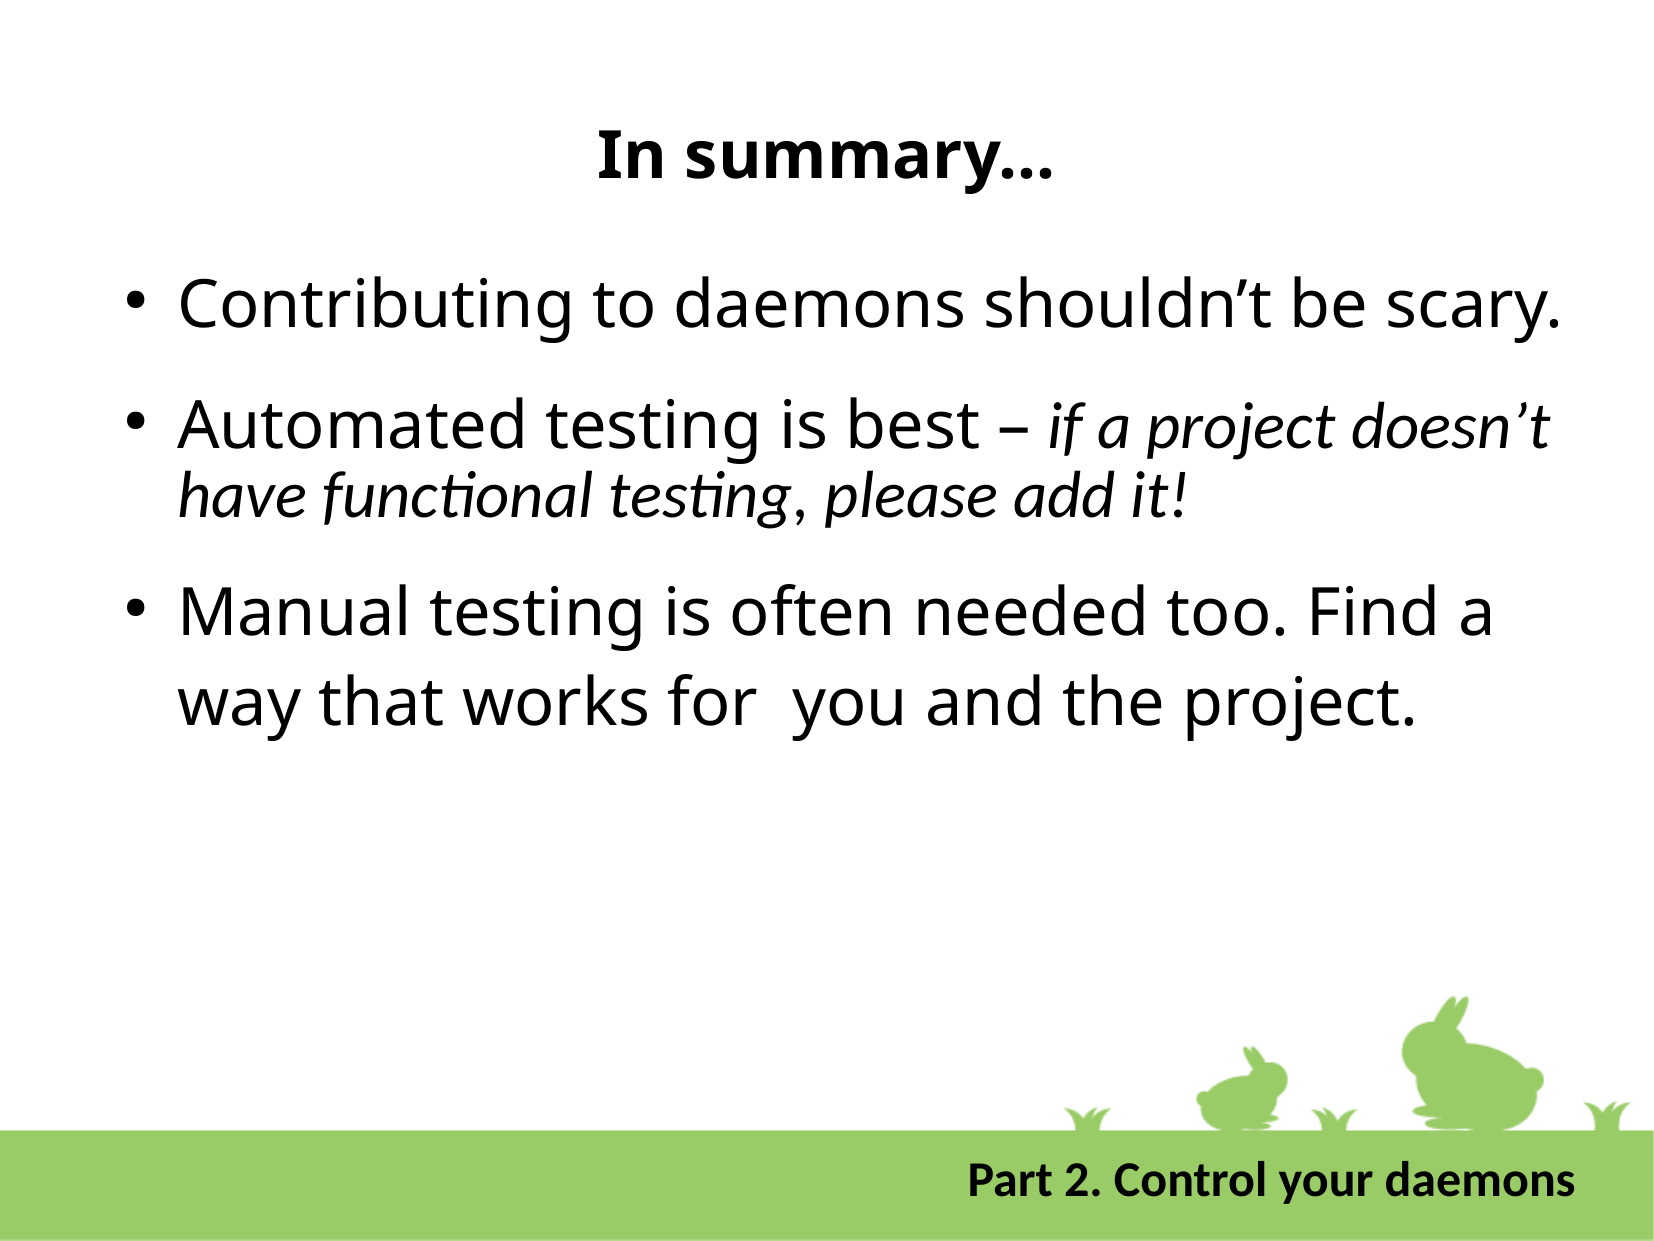

# In summary...
Contributing to daemons shouldn’t be scary.
Automated testing is best – if a project doesn’t have functional testing, please add it!
Manual testing is often needed too. Find a way that works for you and the project.
 Part 2. Control your daemons